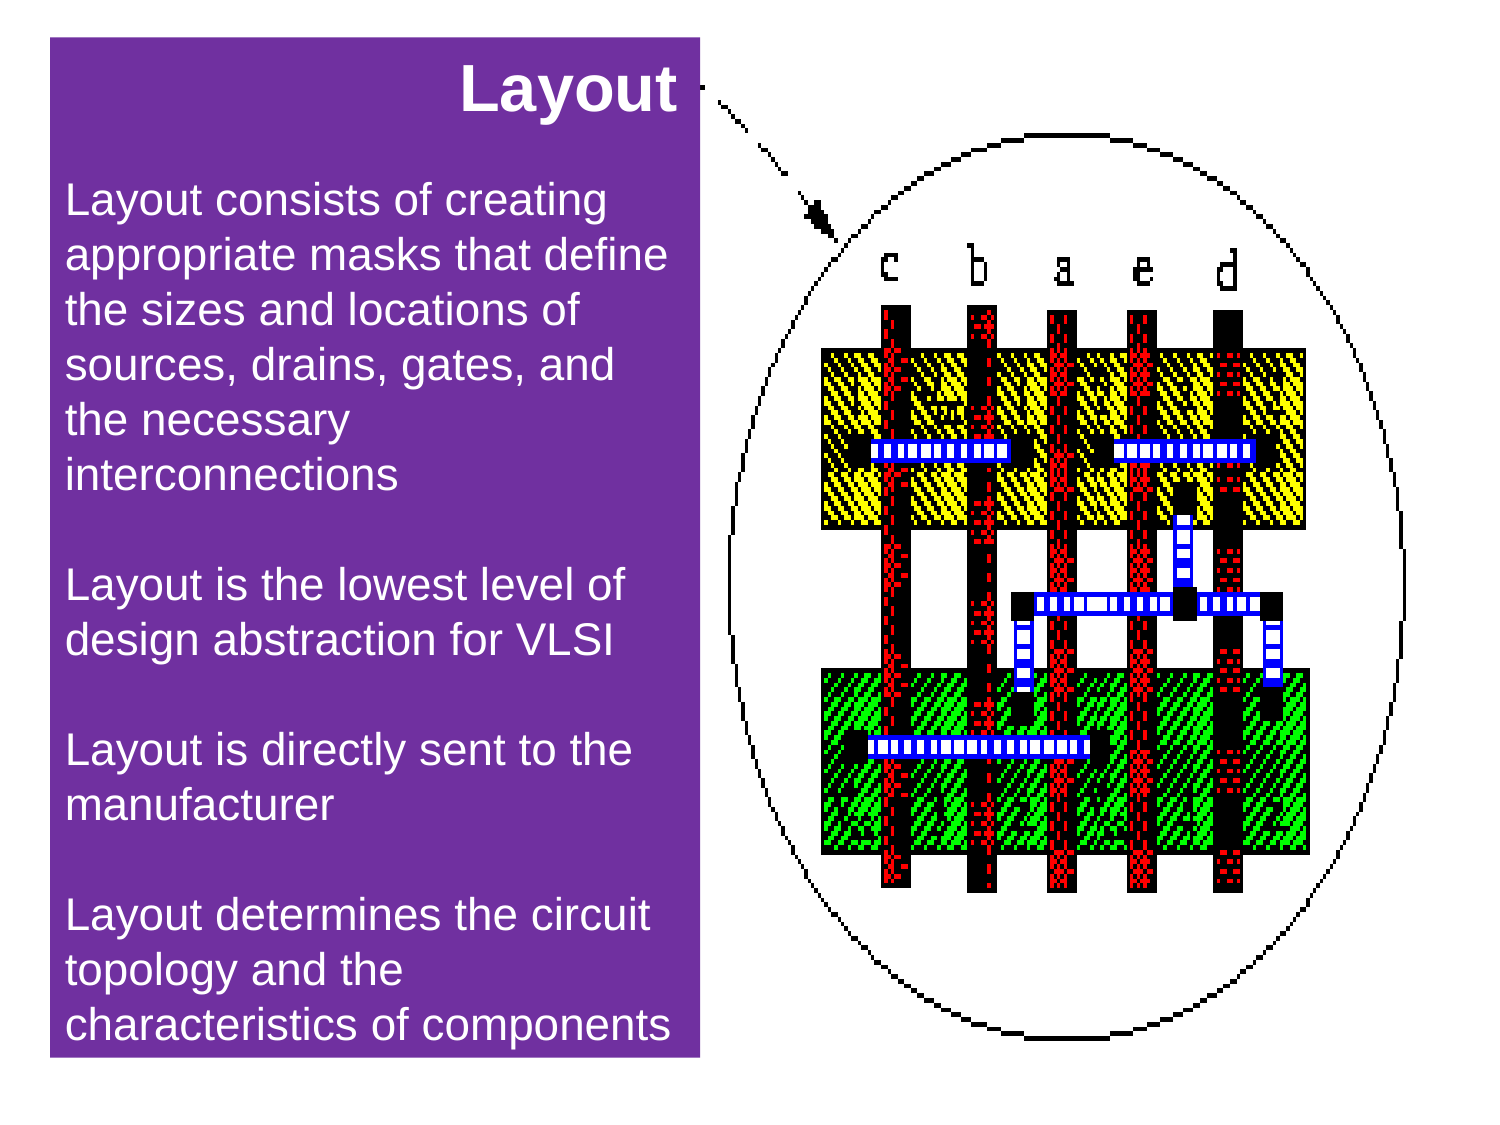

Layout
Layout consists of creating appropriate masks that define the sizes and locations of sources, drains, gates, and the necessary interconnections
Layout is the lowest level of design abstraction for VLSI
Layout is directly sent to the manufacturer
Layout determines the circuit topology and the characteristics of components
Layout
Layout consists of creating appropriate masks that define the sizes and locations of sources, drains, gates, and the necessary interconnections
Layout is the lowest level of design abstraction for VLSI
Layout is directly sent to the manufacturer
Layout determines the circuit topology and the characteristics of components